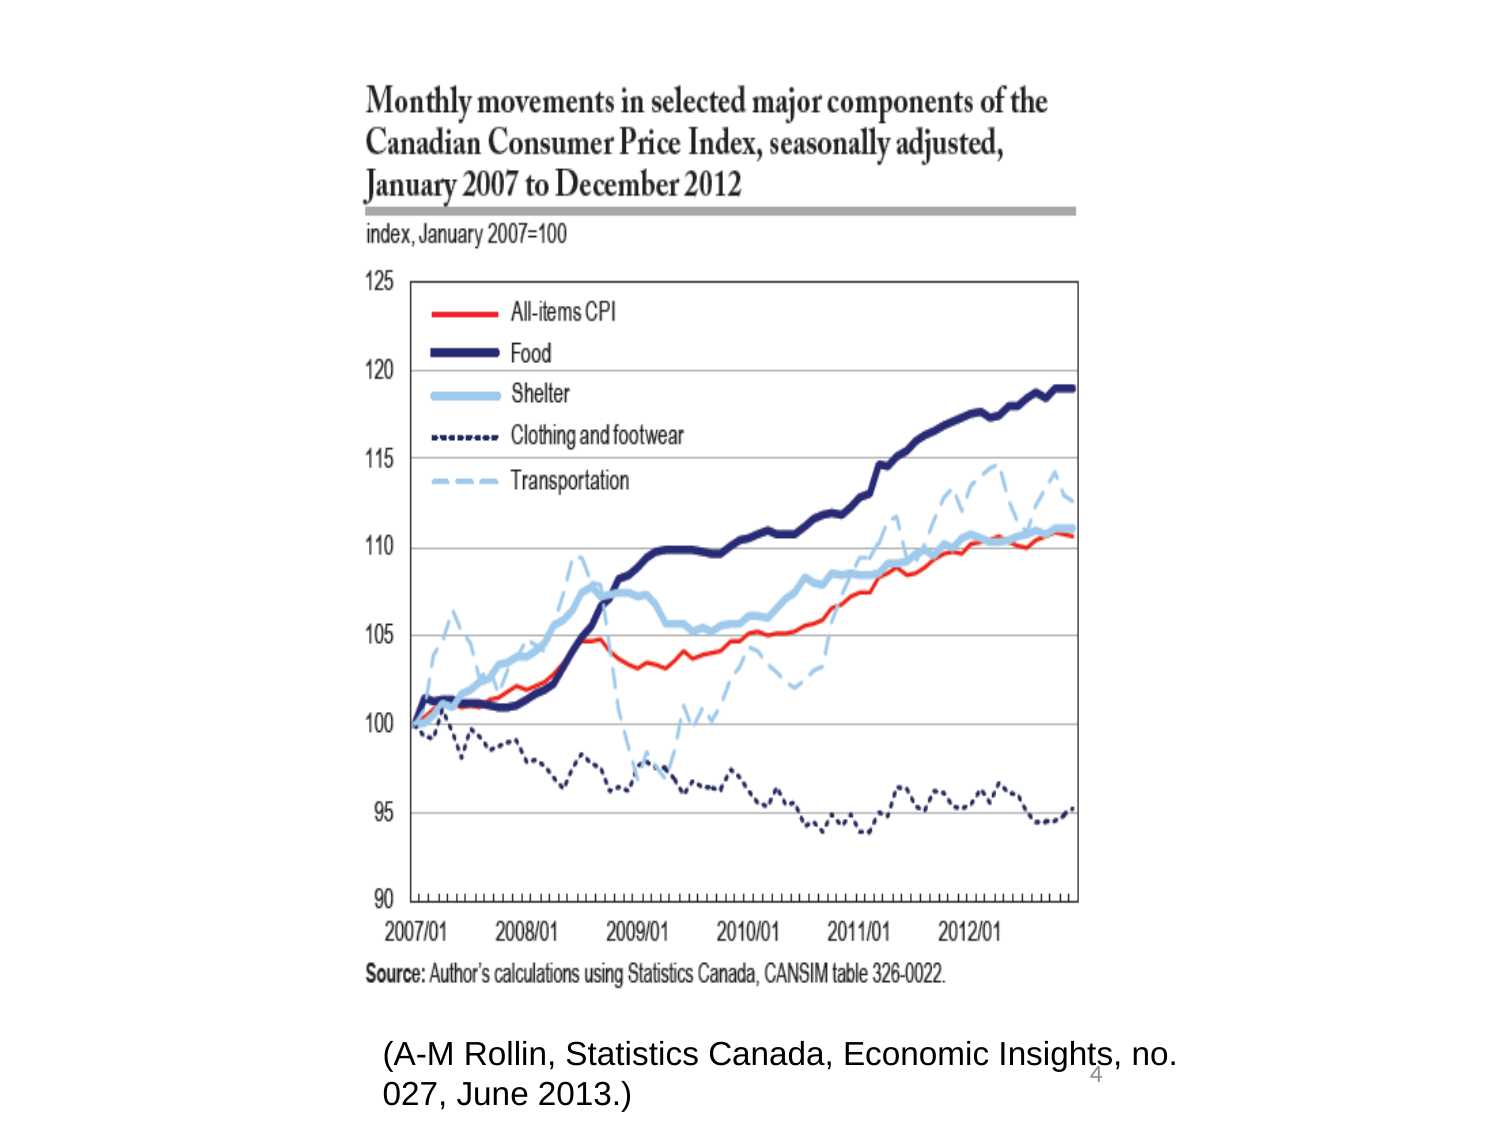

(A-M Rollin, Statistics Canada, Economic Insights, no. 027, June 2013.)